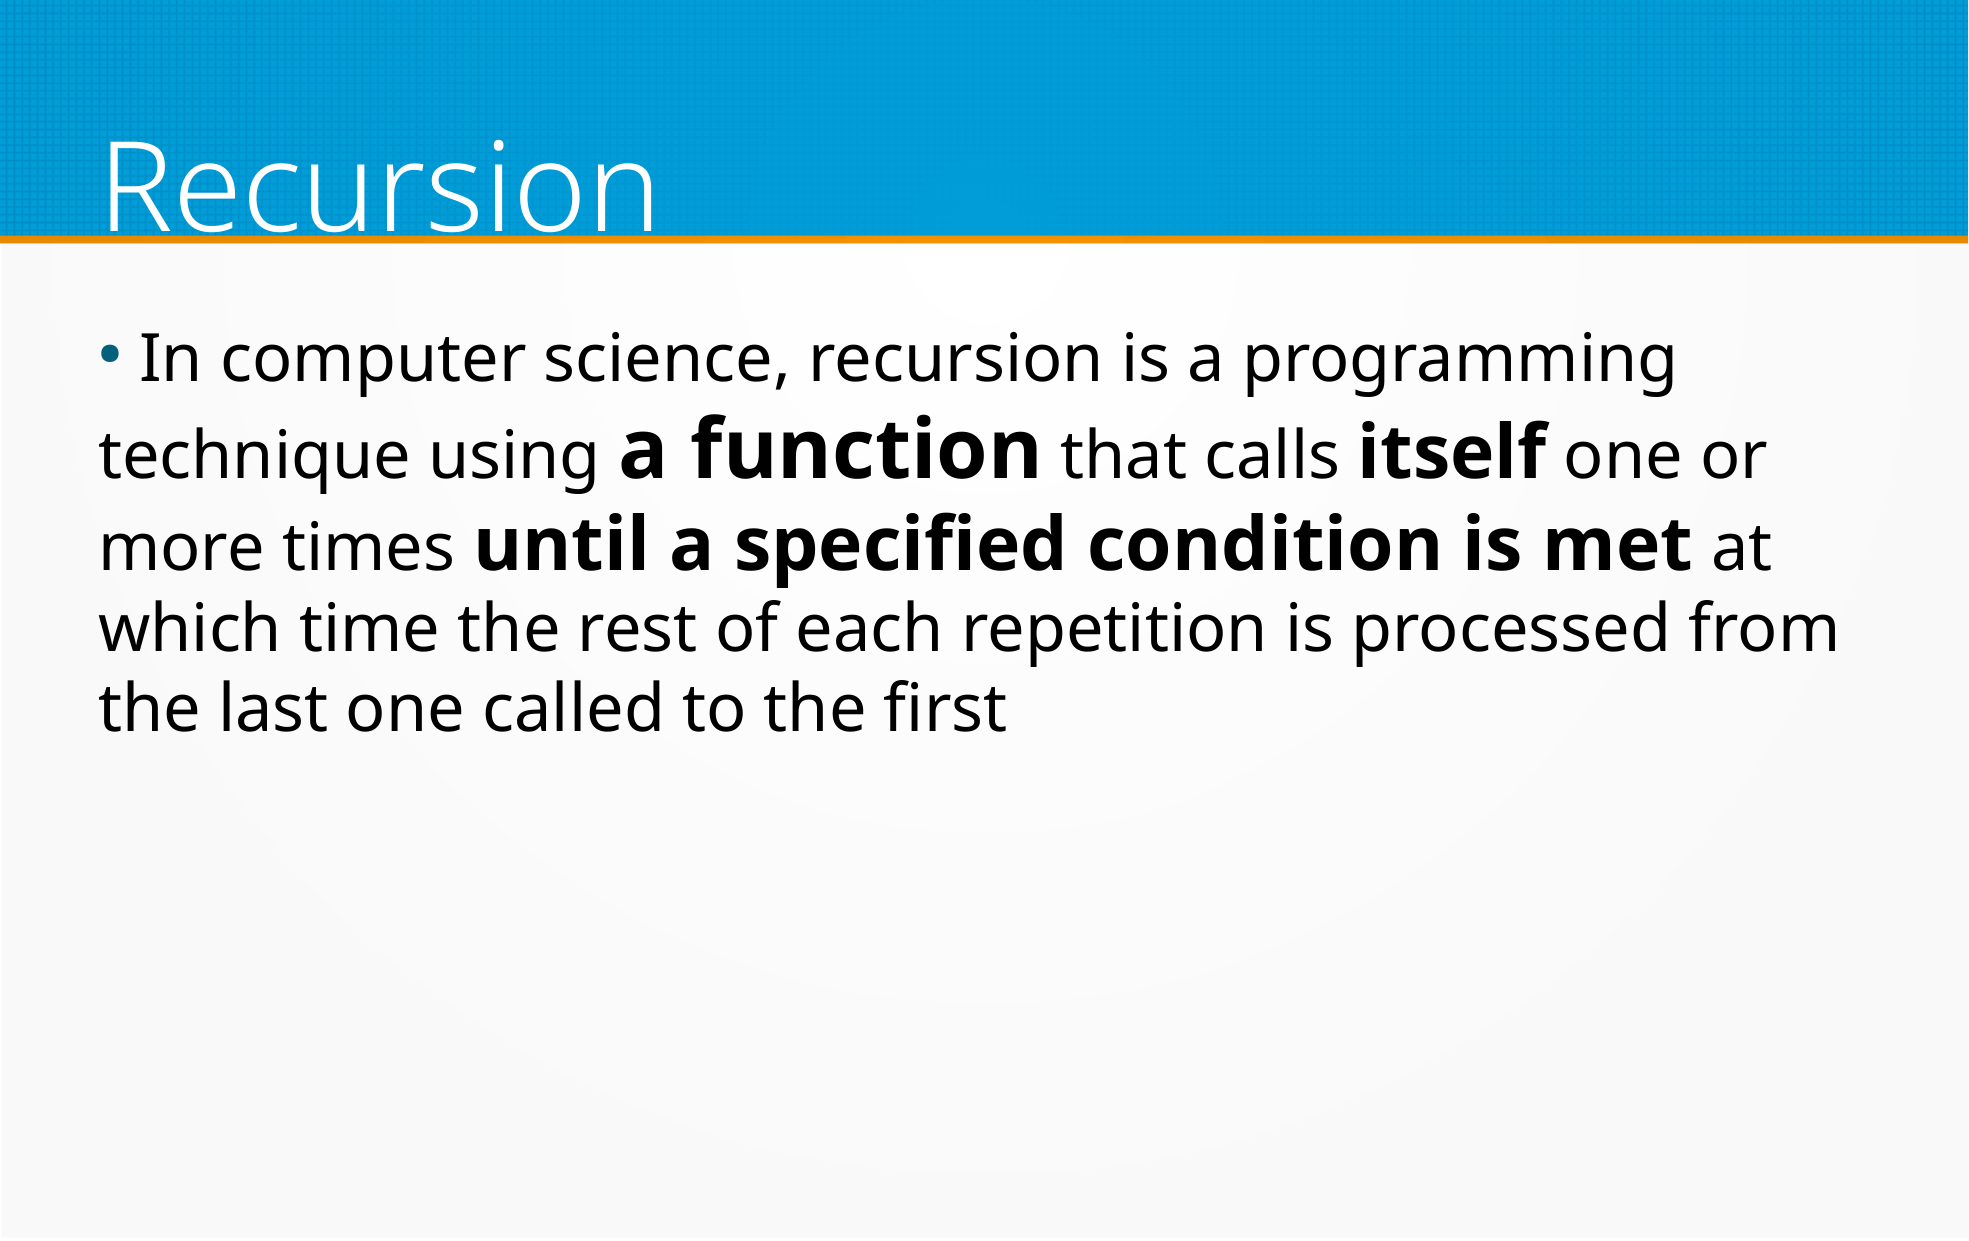

# Recursion
 In computer science, recursion is a programming technique using a function that calls itself one or more times until a specified condition is met at which time the rest of each repetition is processed from the last one called to the first